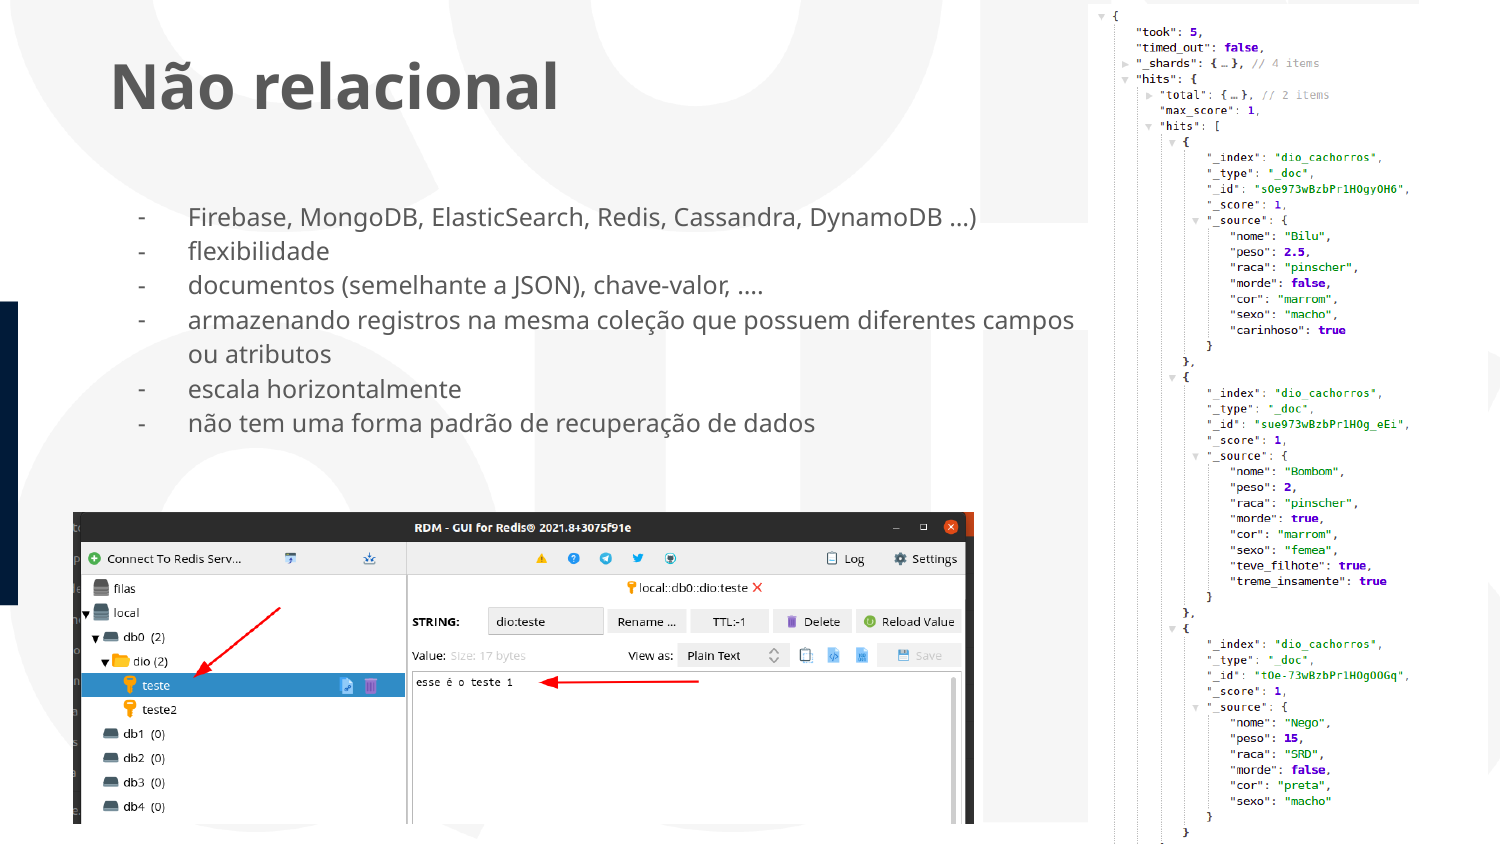

# Não relacional
Firebase, MongoDB, ElasticSearch, Redis, Cassandra, DynamoDB …)
flexibilidade
documentos (semelhante a JSON), chave-valor, ….
armazenando registros na mesma coleção que possuem diferentes campos ou atributos
escala horizontalmente
não tem uma forma padrão de recuperação de dados